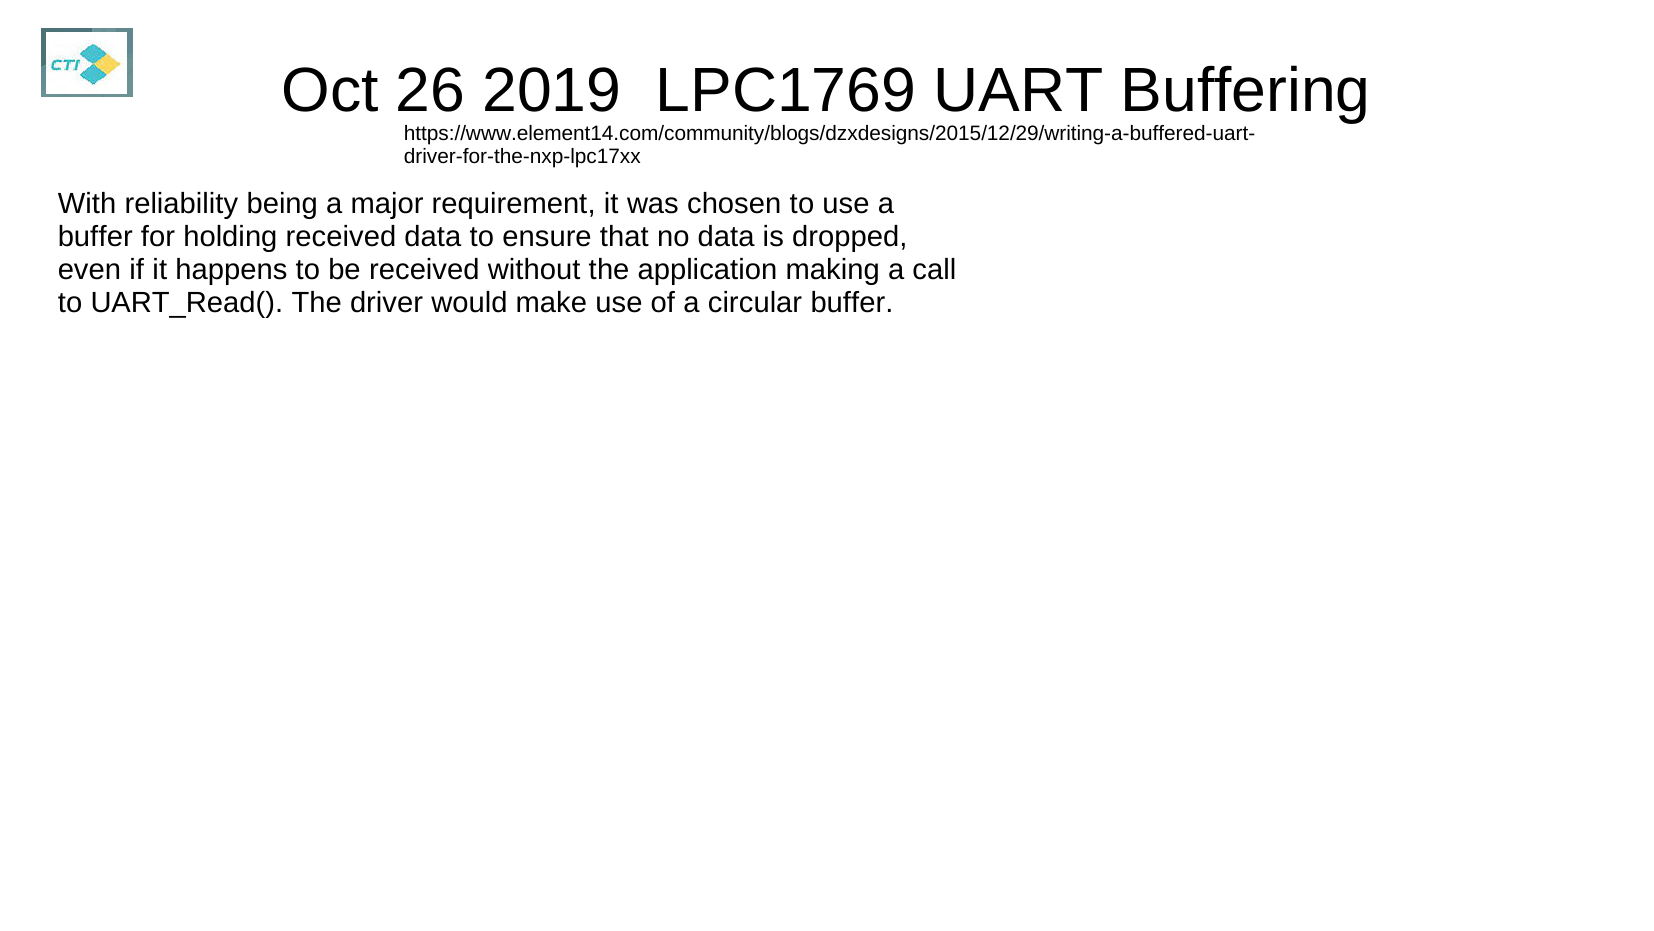

# Oct 26 2019 LPC1769 UART Buffering
https://www.element14.com/community/blogs/dzxdesigns/2015/12/29/writing-a-buffered-uart-driver-for-the-nxp-lpc17xx
With reliability being a major requirement, it was chosen to use a buffer for holding received data to ensure that no data is dropped, even if it happens to be received without the application making a call to UART_Read(). The driver would make use of a circular buffer.